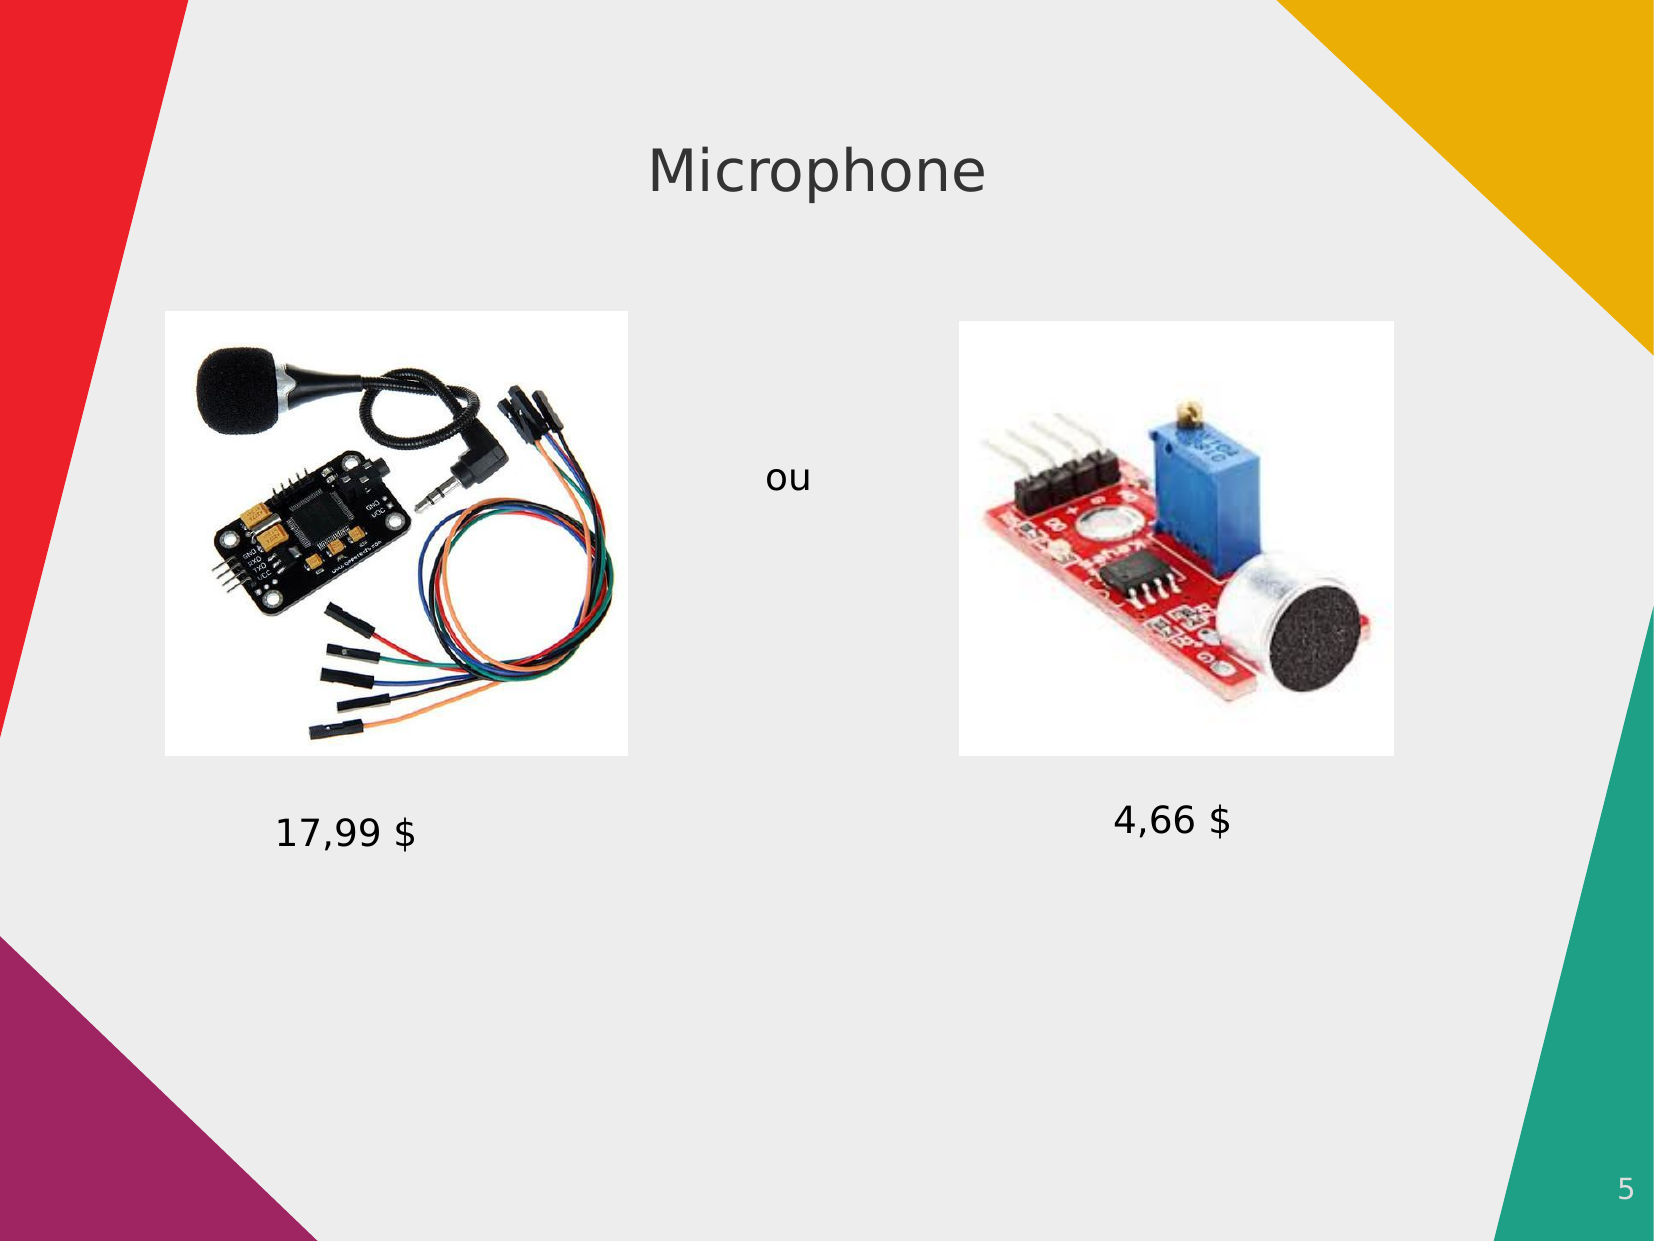

# Microphone
ou
4,66 $
17,99 $
5